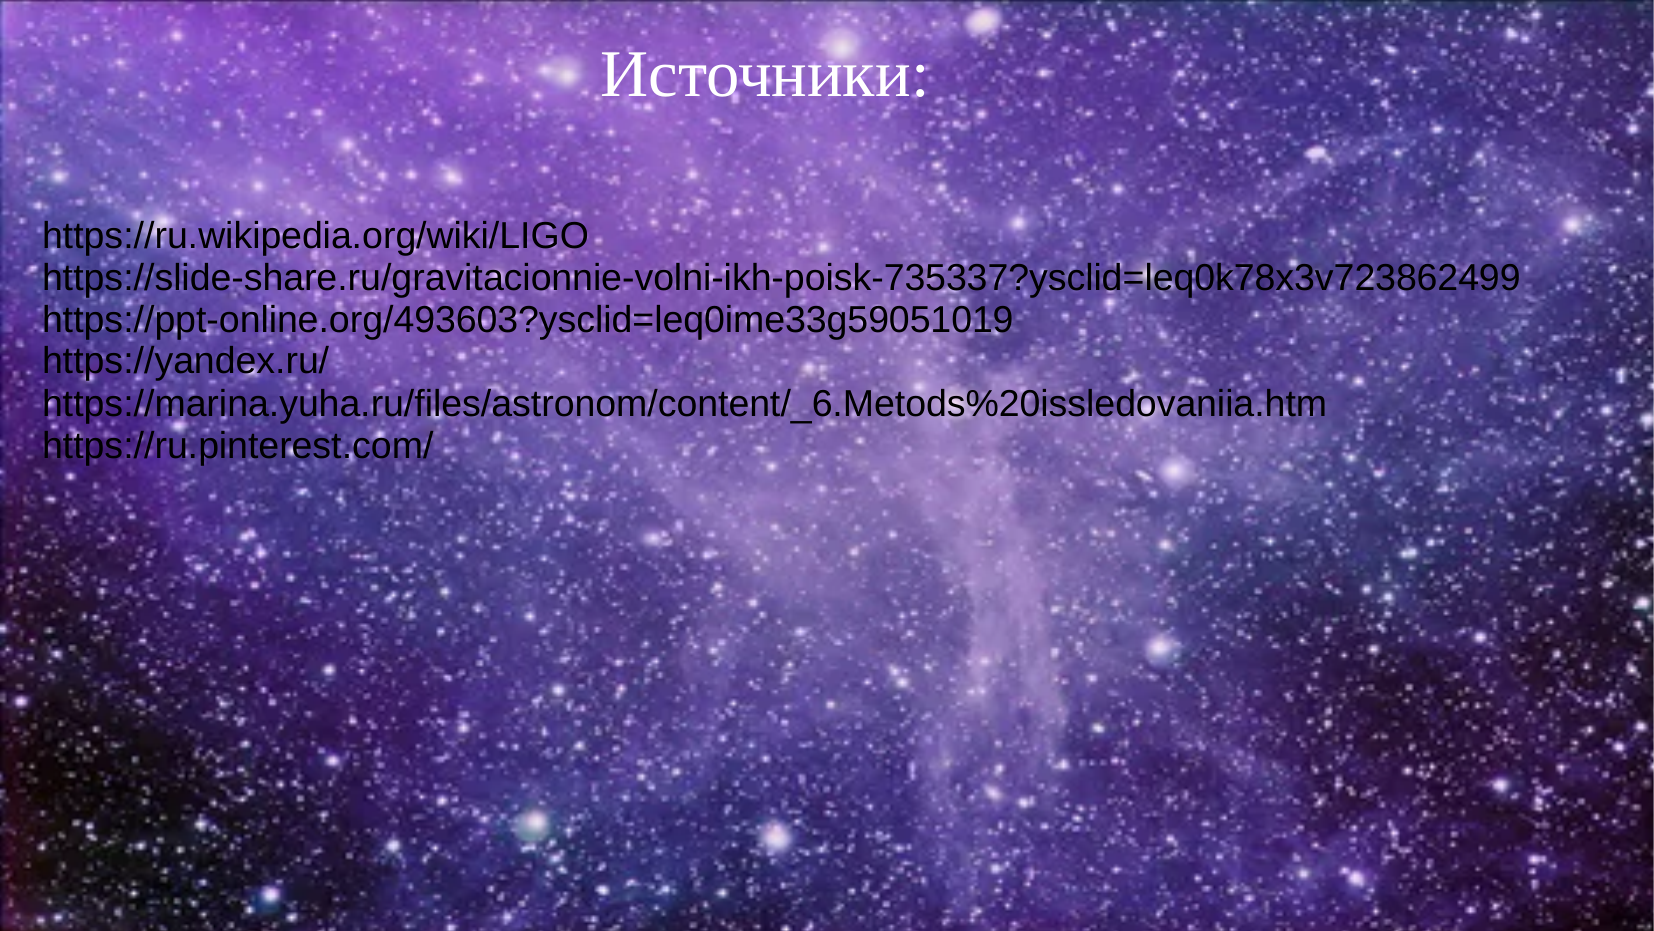

Источники:
https://ru.wikipedia.org/wiki/LIGO
https://slide-share.ru/gravitacionnie-volni-ikh-poisk-735337?ysclid=leq0k78x3v723862499
https://ppt-online.org/493603?ysclid=leq0ime33g59051019
https://yandex.ru/
https://marina.yuha.ru/files/astronom/content/_6.Metods%20issledovaniia.htm
https://ru.pinterest.com/